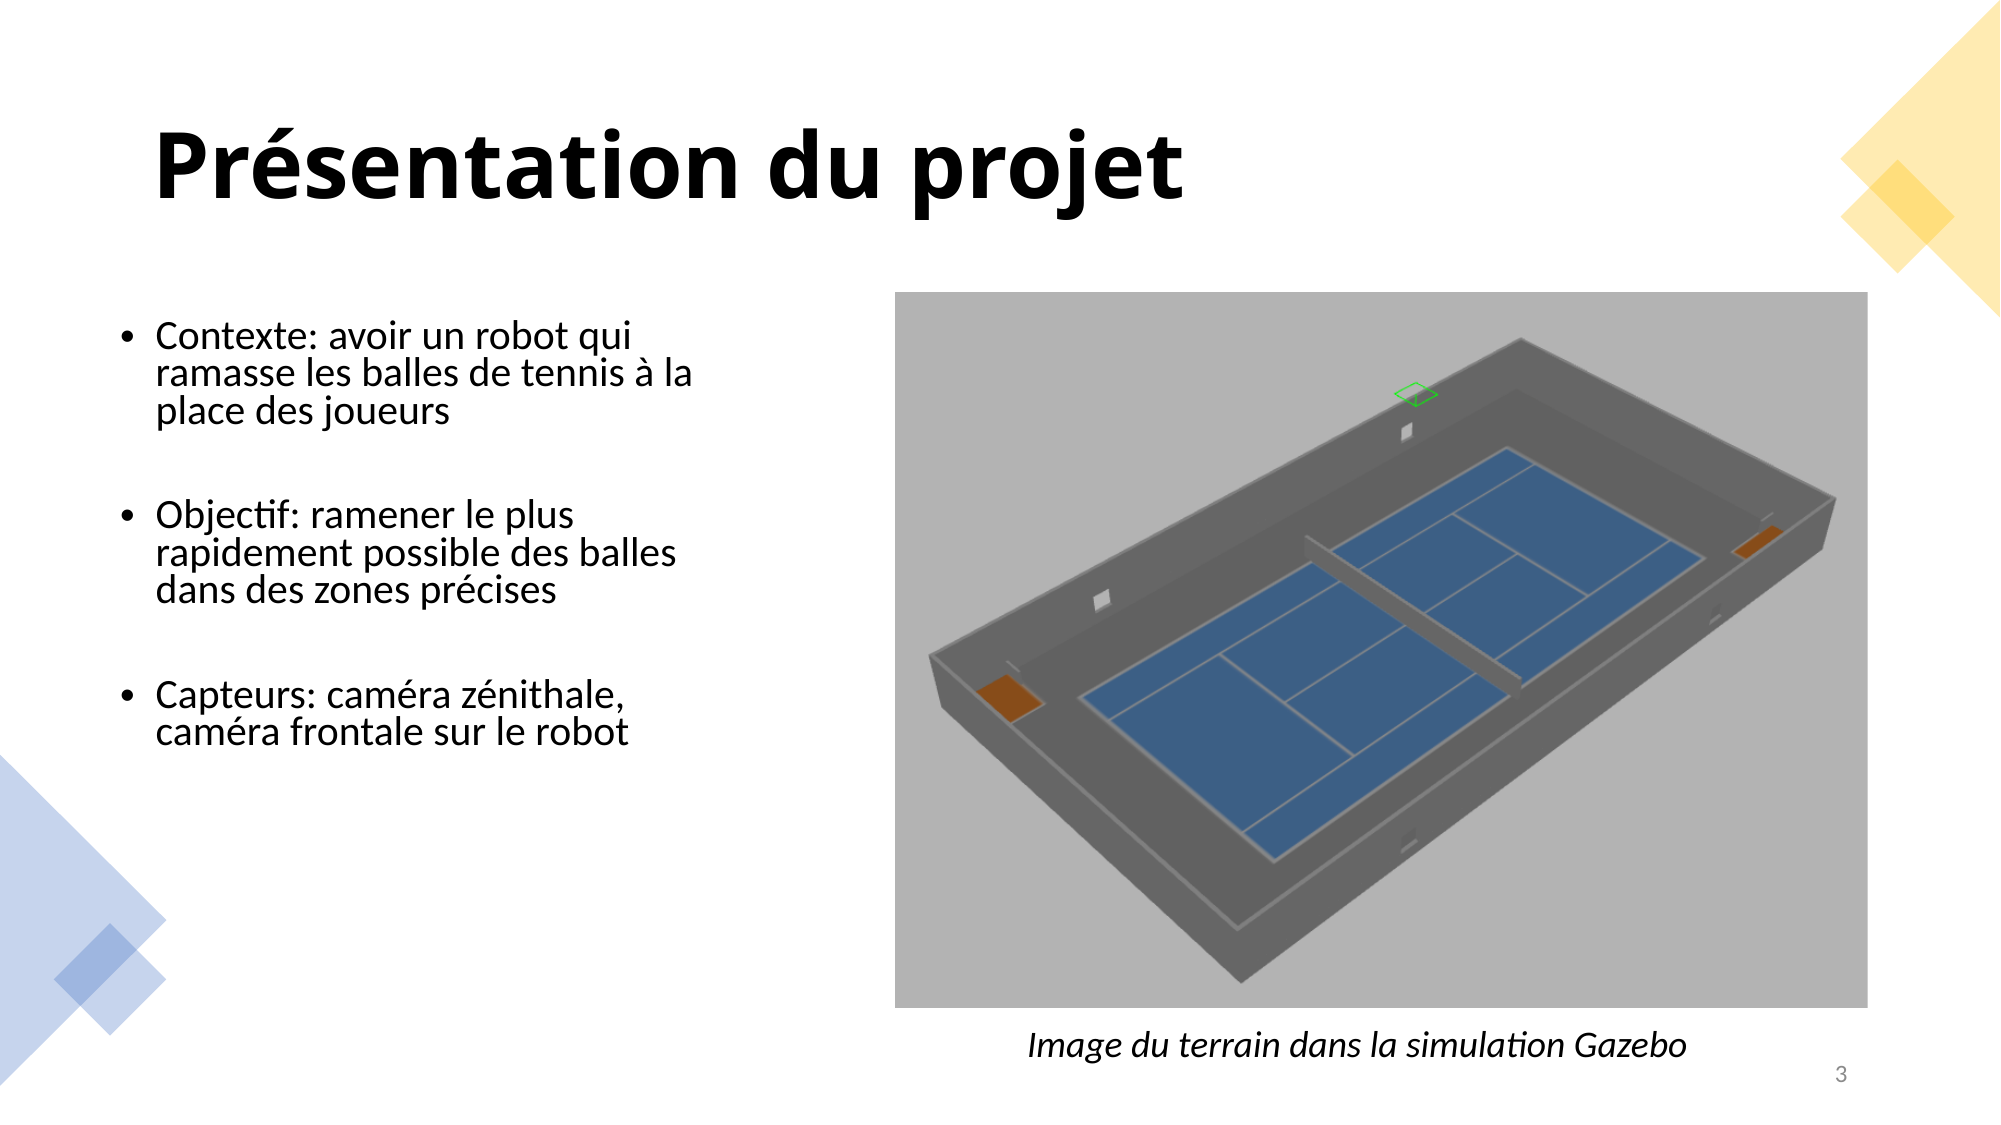

Présentation du projet
Contexte: avoir un robot qui ramasse les balles de tennis à la place des joueurs
Objectif: ramener le plus rapidement possible des balles dans des zones précises
Capteurs: caméra zénithale, caméra frontale sur le robot
Image du terrain dans la simulation Gazebo